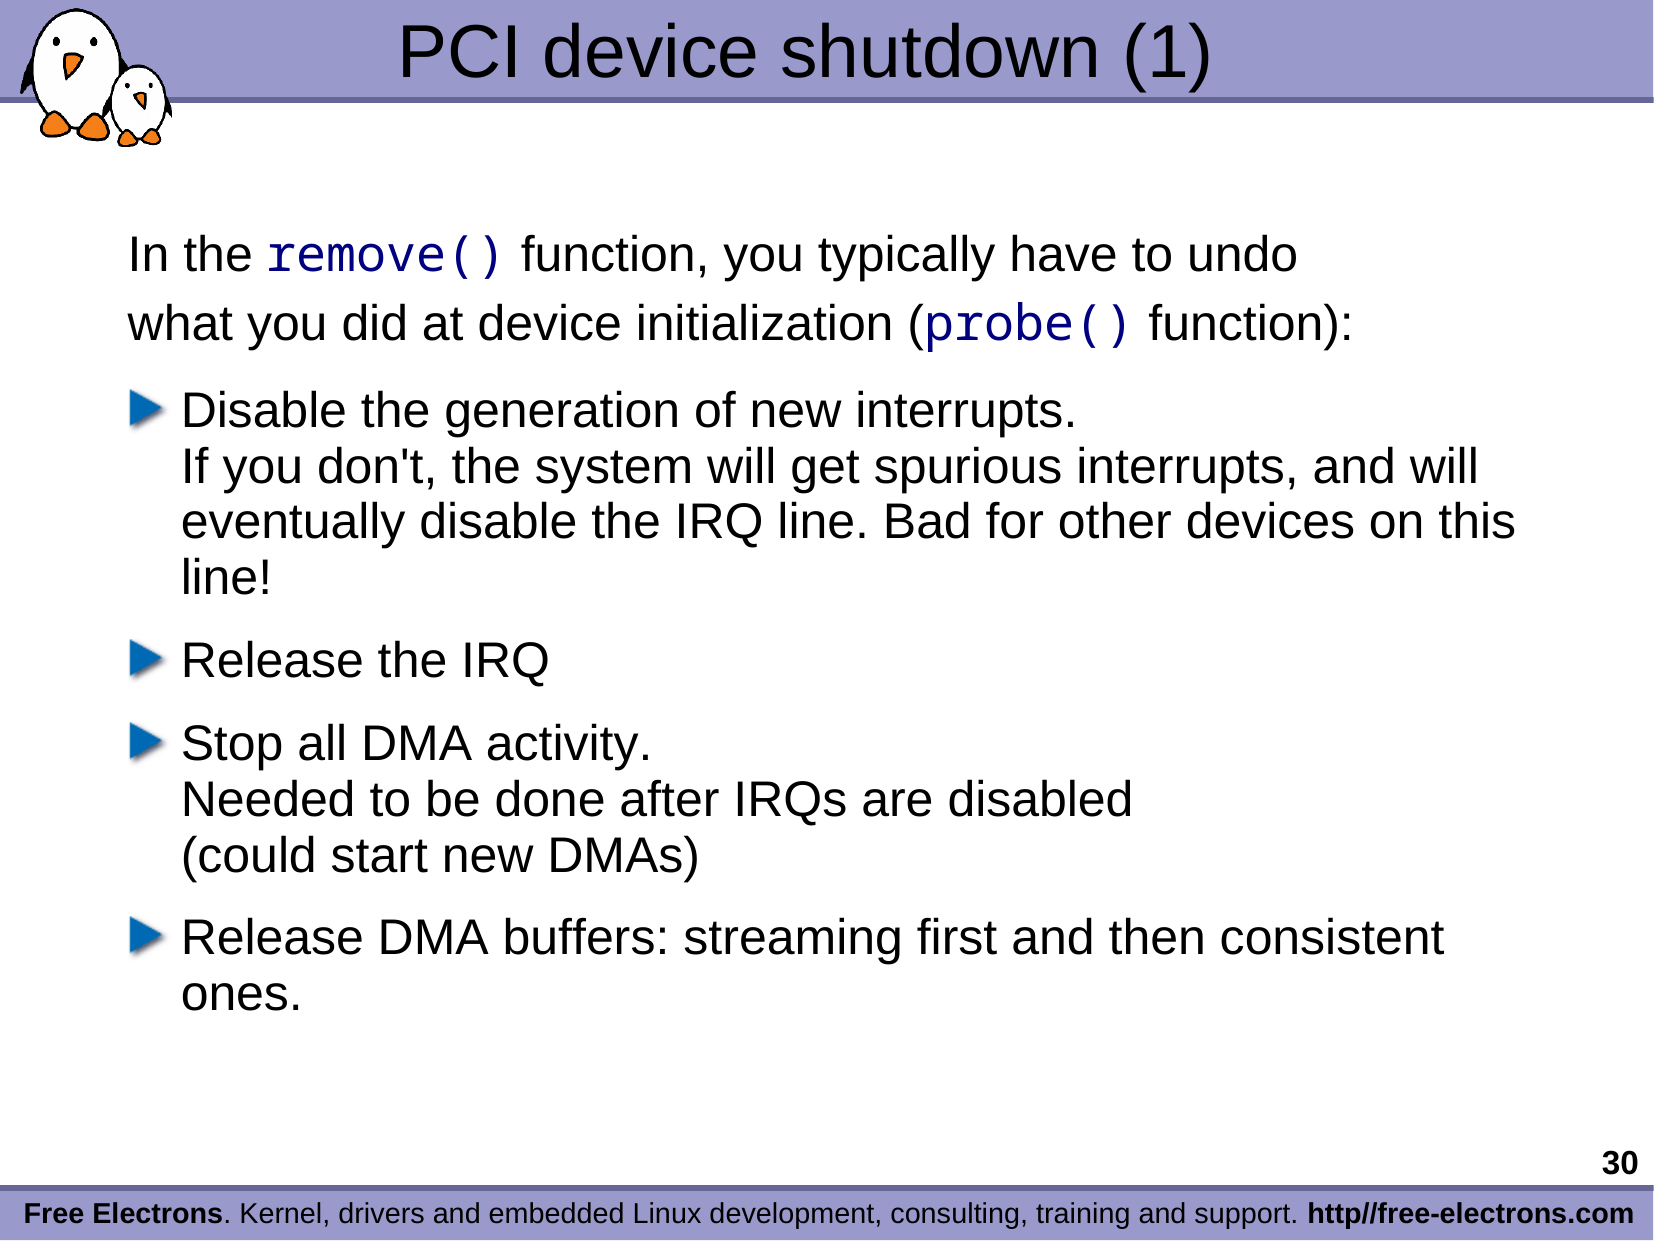

# PCI device shutdown (1)
In the remove() function, you typically have to undo
what you did at device initialization (probe() function):
Disable the generation of new interrupts.
If you don't, the system will get spurious interrupts, and will eventually disable the IRQ line. Bad for other devices on this line!
Release the IRQ
Stop all DMA activity.
Needed to be done after IRQs are disabled
(could start new DMAs)
Release DMA buffers: streaming first and then consistent ones.